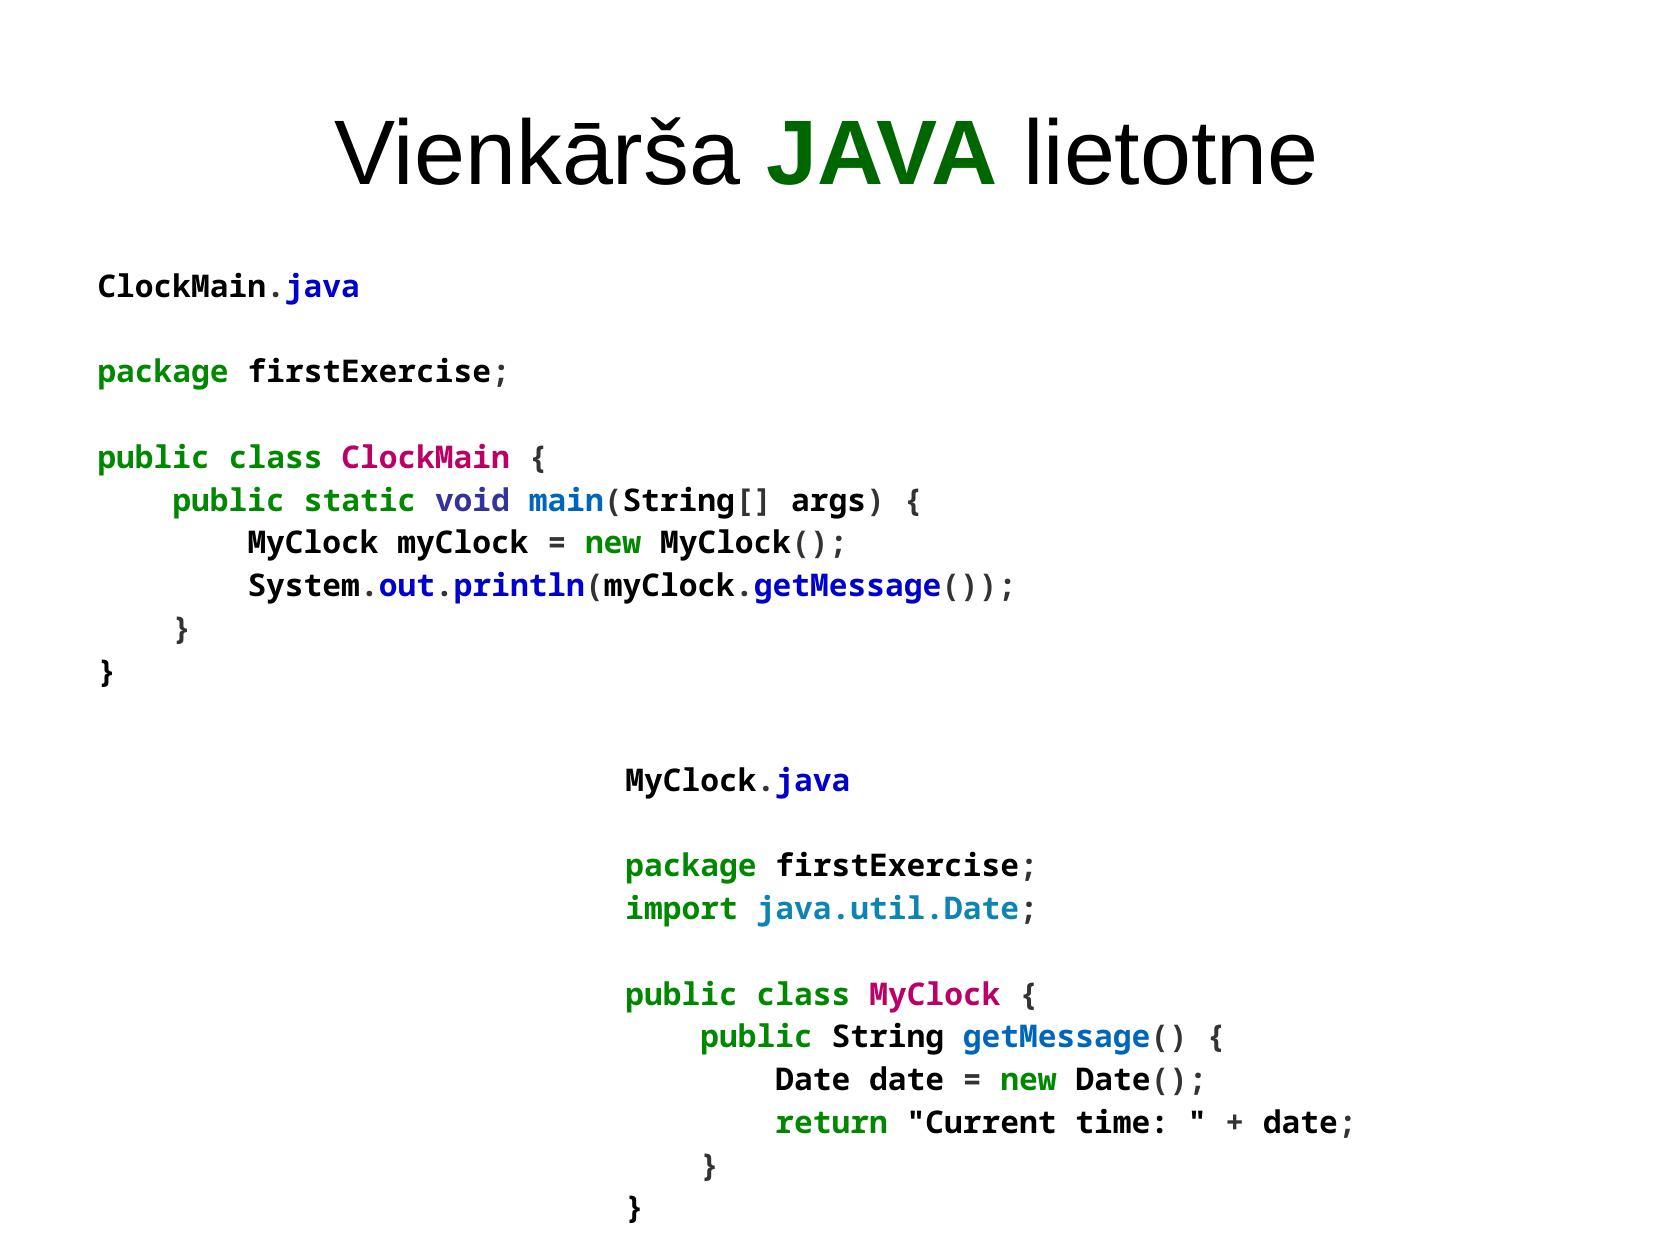

# Vienkārša JAVA lietotne
ClockMain.java
package firstExercise;
public class ClockMain {
 public static void main(String[] args) {
 MyClock myClock = new MyClock();
 System.out.println(myClock.getMessage());
 }
}
MyClock.java
package firstExercise;
import java.util.Date;
public class MyClock {
 public String getMessage() {
 Date date = new Date();
 return "Current time: " + date;
 }
}